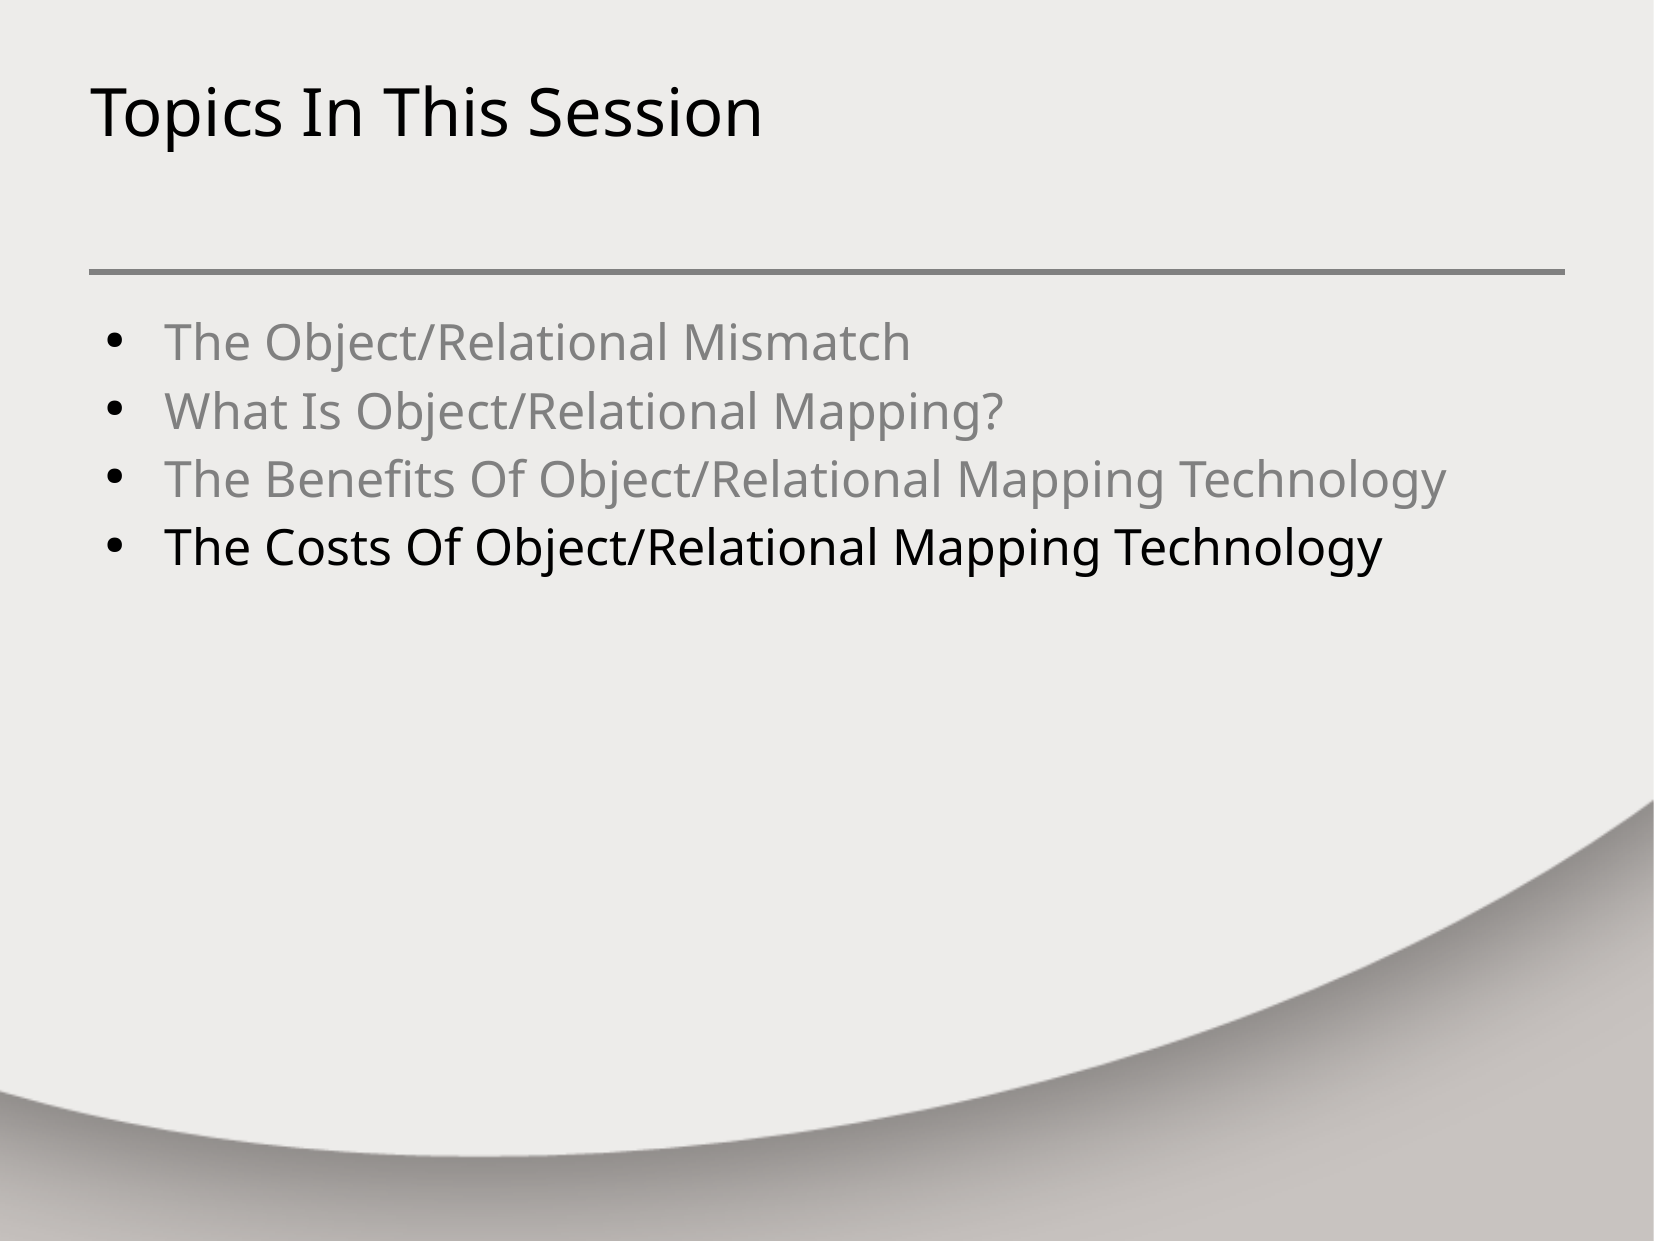

# Topics In This Session
The Object/Relational Mismatch
What Is Object/Relational Mapping?
The Benefits Of Object/Relational Mapping Technology
The Costs Of Object/Relational Mapping Technology